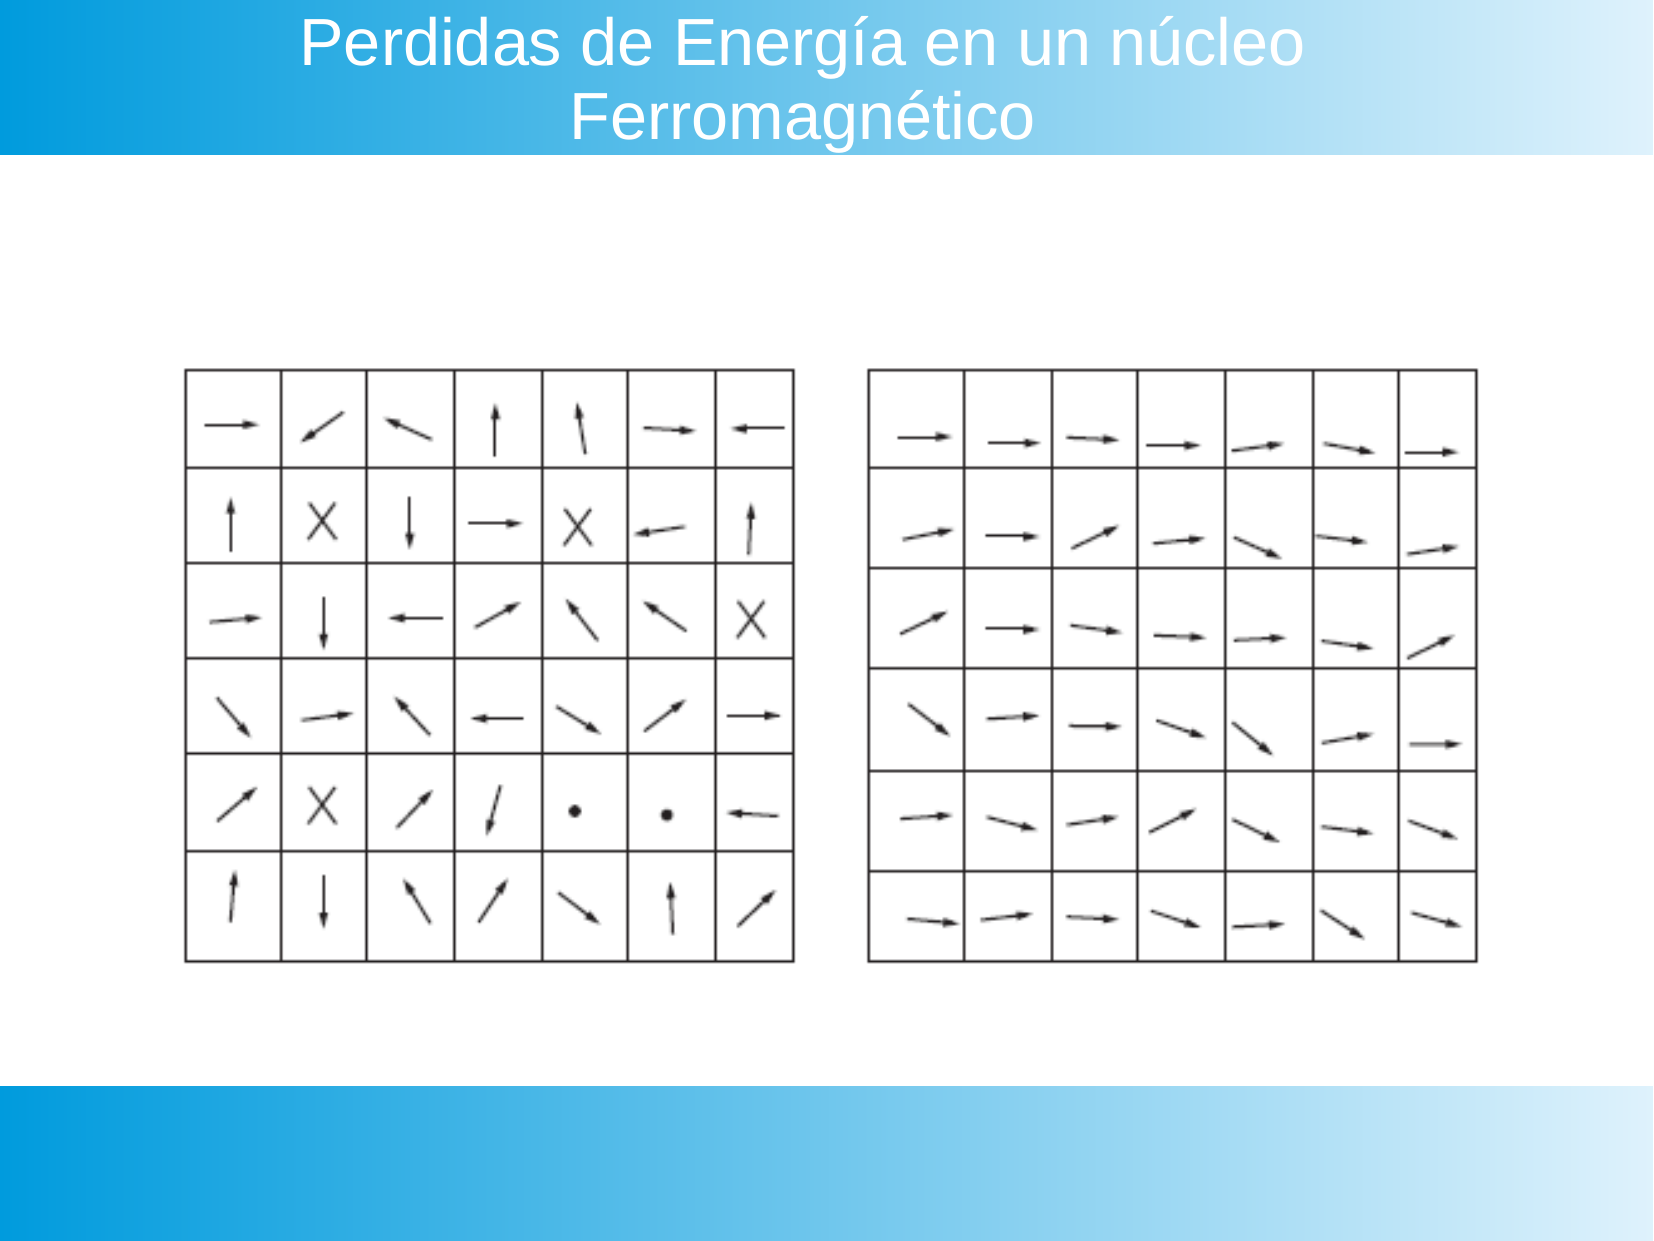

# Perdidas de Energía en un núcleo Ferromagnético